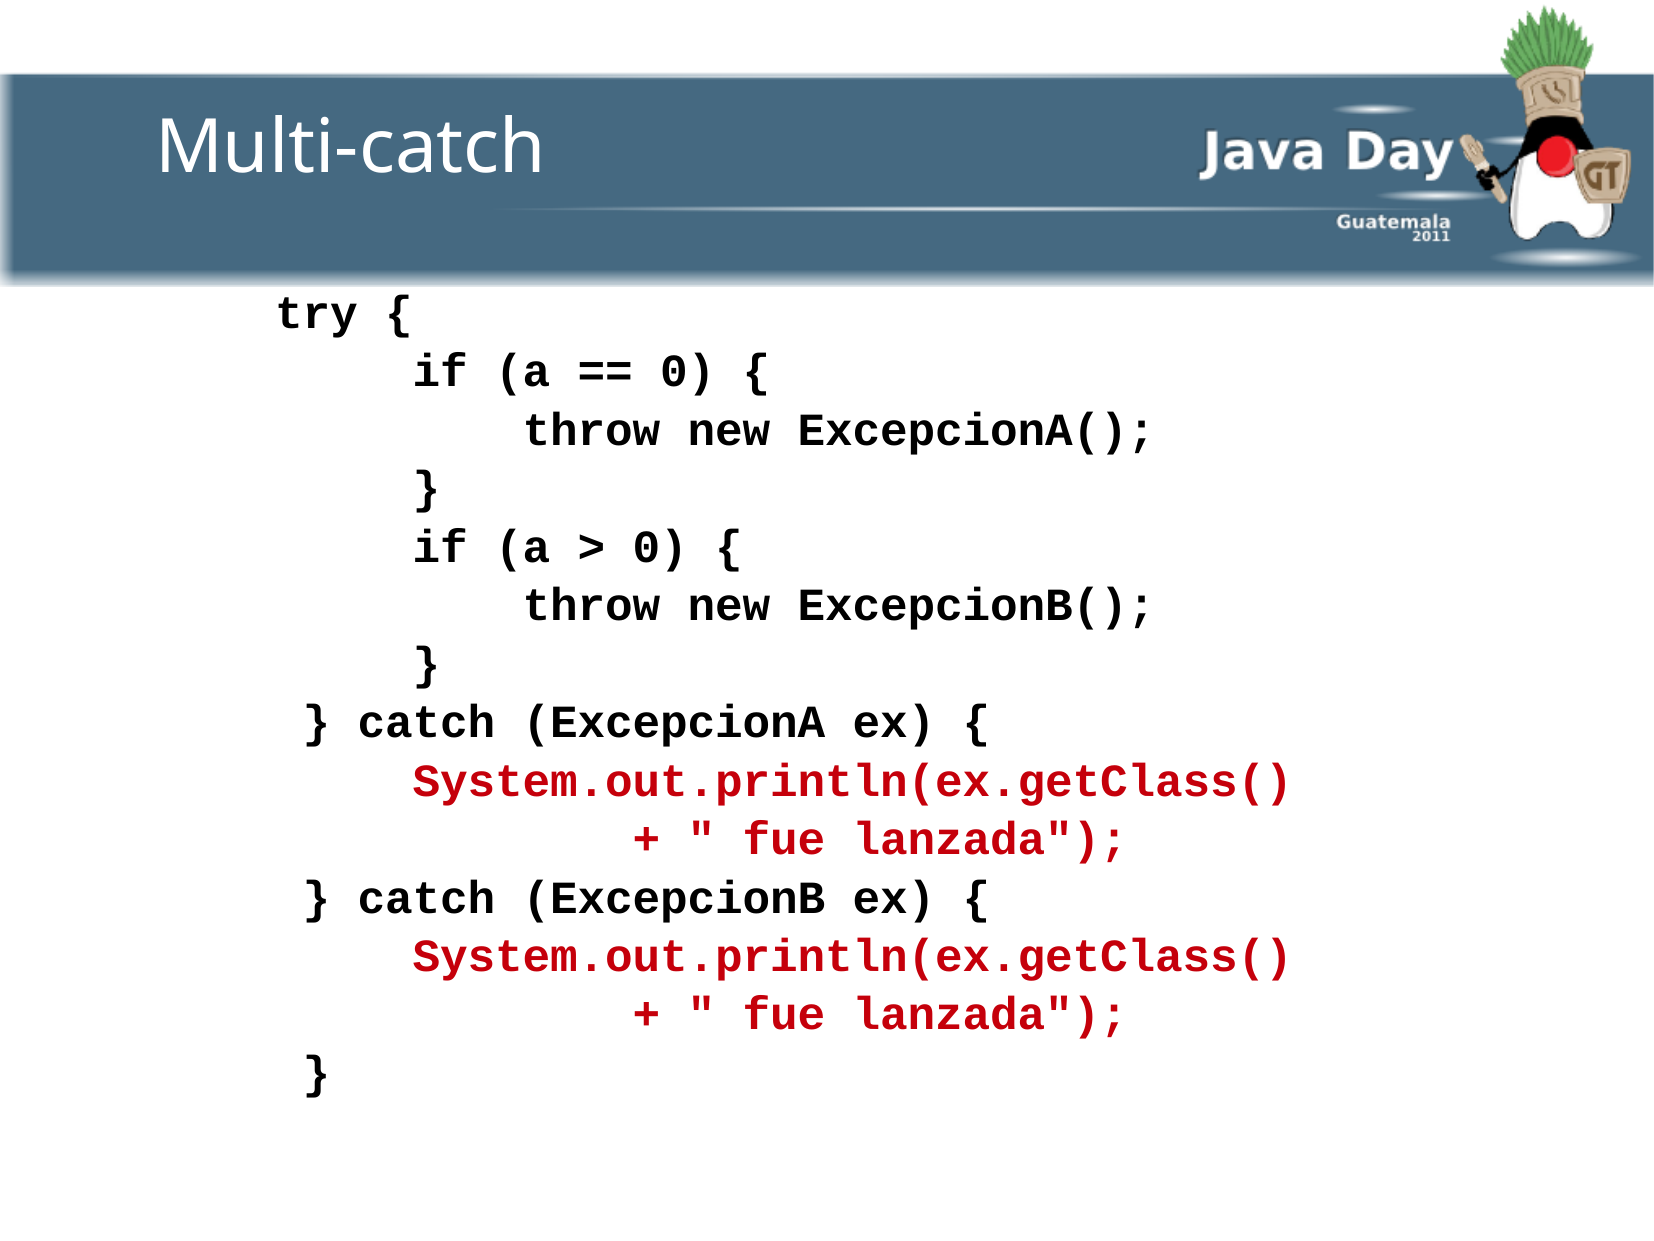

Multi-catch
# try {
 if (a == 0) {
 throw new ExcepcionA();
 }
 if (a > 0) {
 throw new ExcepcionB();
 }
 } catch (ExcepcionA ex) {
 System.out.println(ex.getClass()
 + " fue lanzada");
 } catch (ExcepcionB ex) {
 System.out.println(ex.getClass()
 + " fue lanzada");
 }